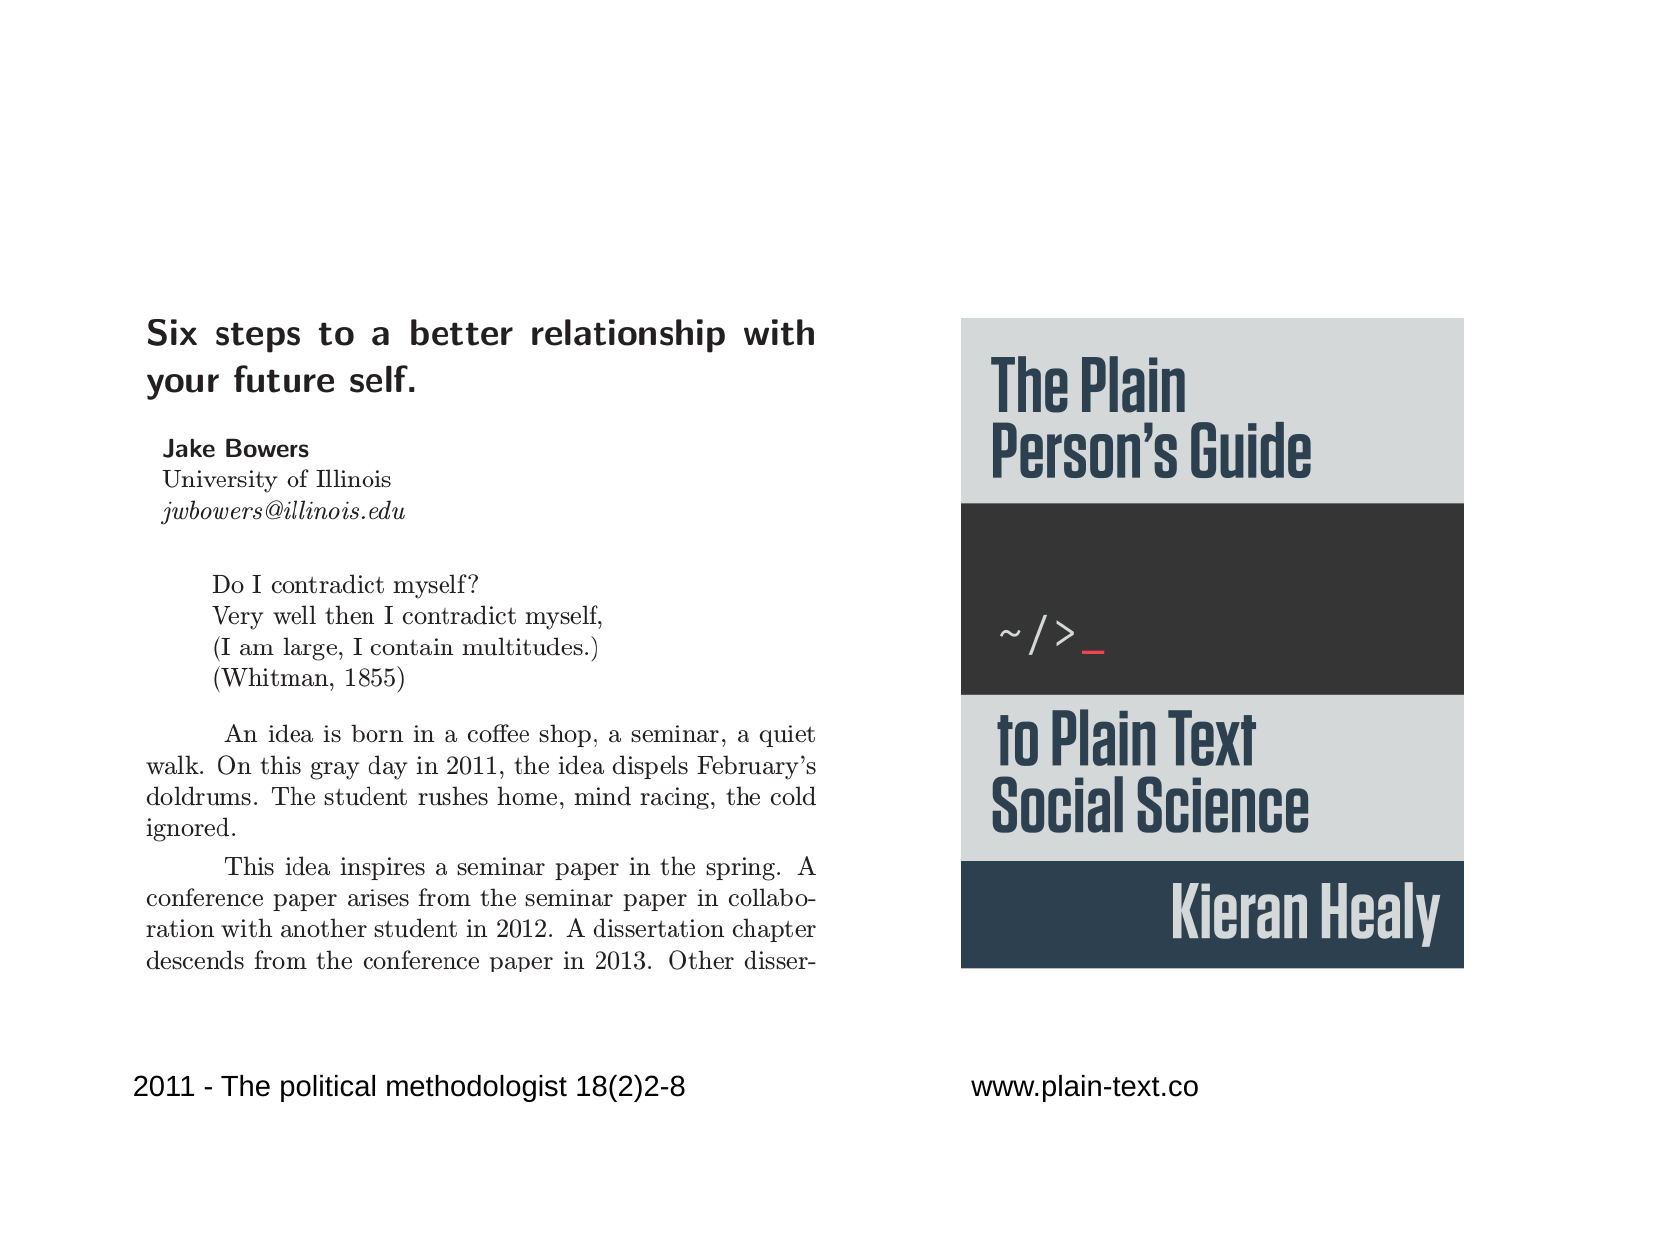

2011 - The political methodologist 18(2)2-8
www.plain-text.co